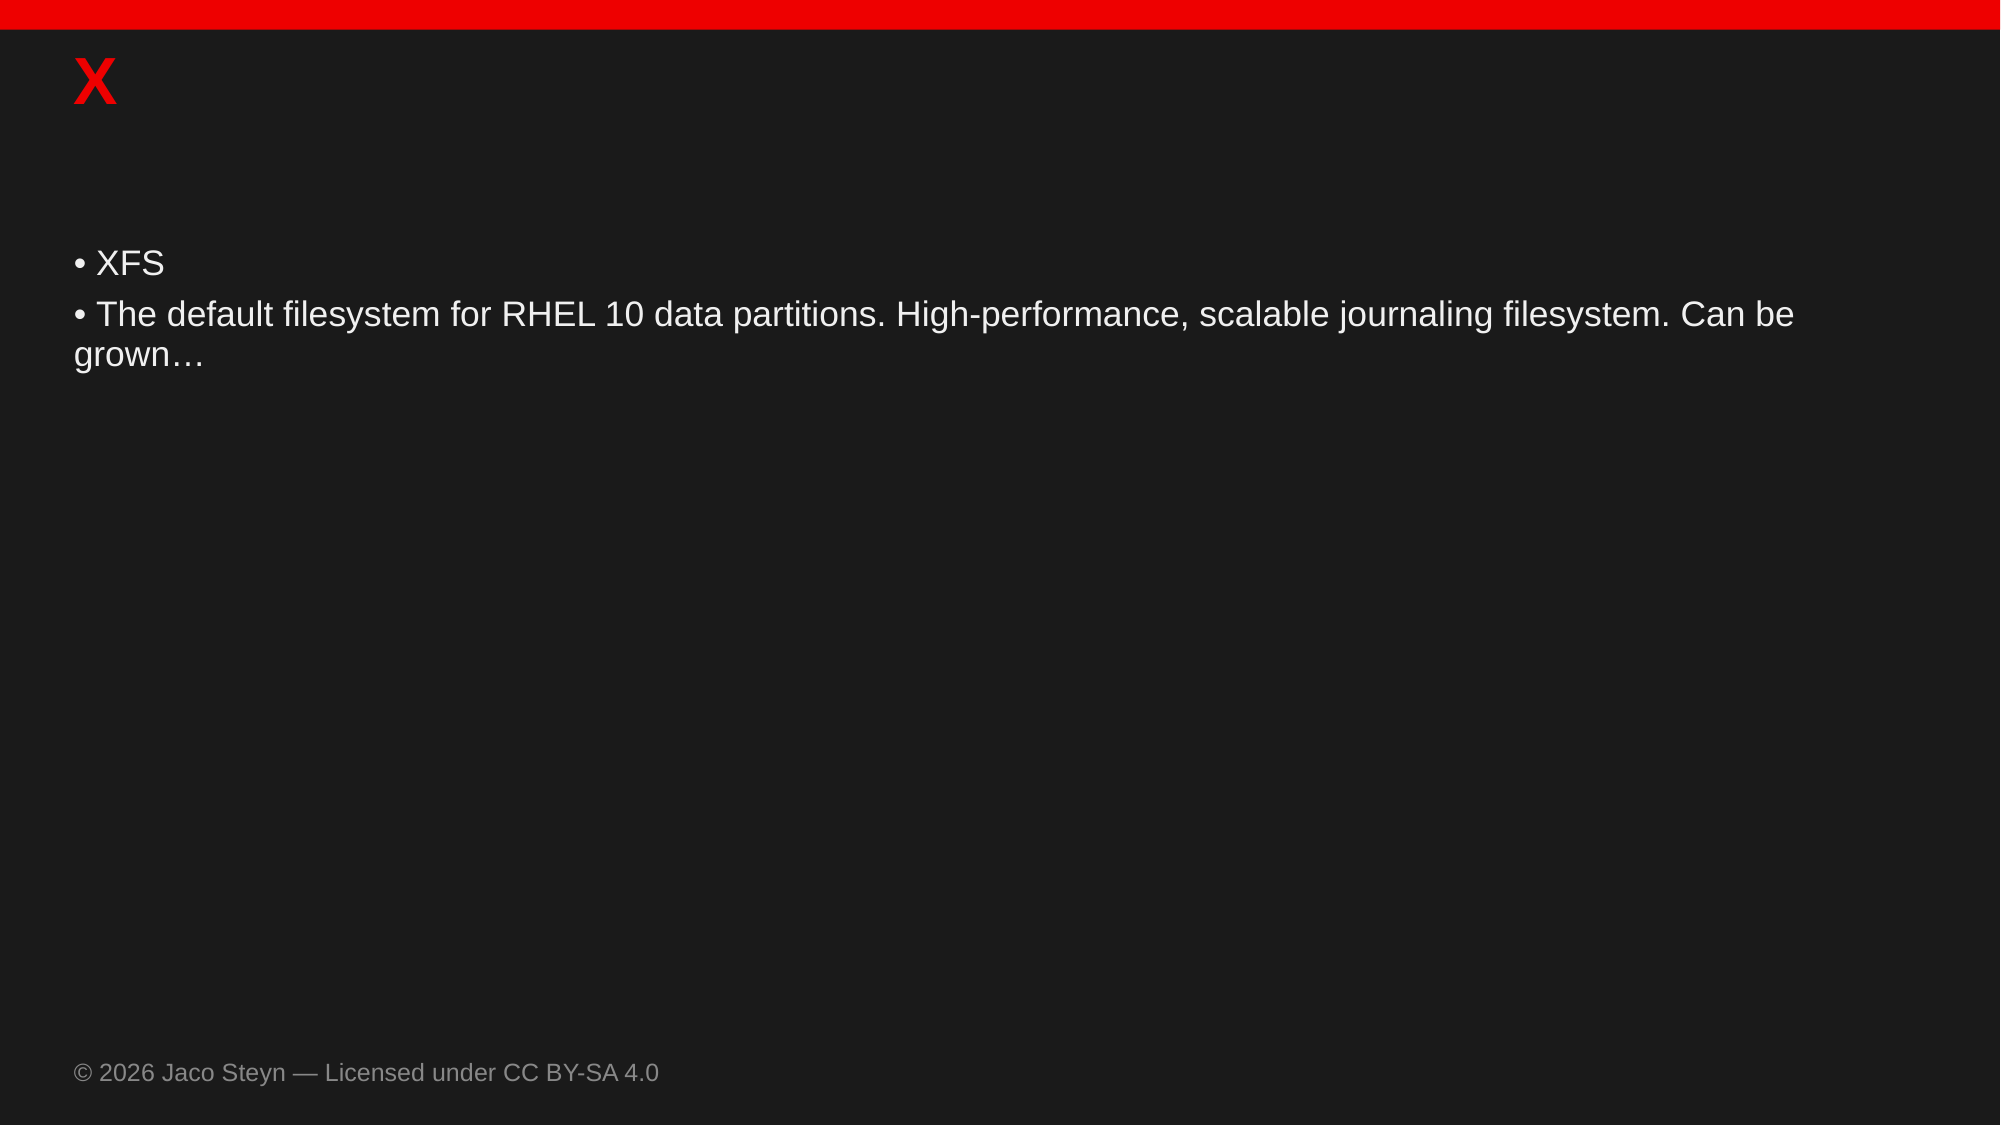

X
• XFS
• The default filesystem for RHEL 10 data partitions. High-performance, scalable journaling filesystem. Can be grown…
© 2026 Jaco Steyn — Licensed under CC BY-SA 4.0